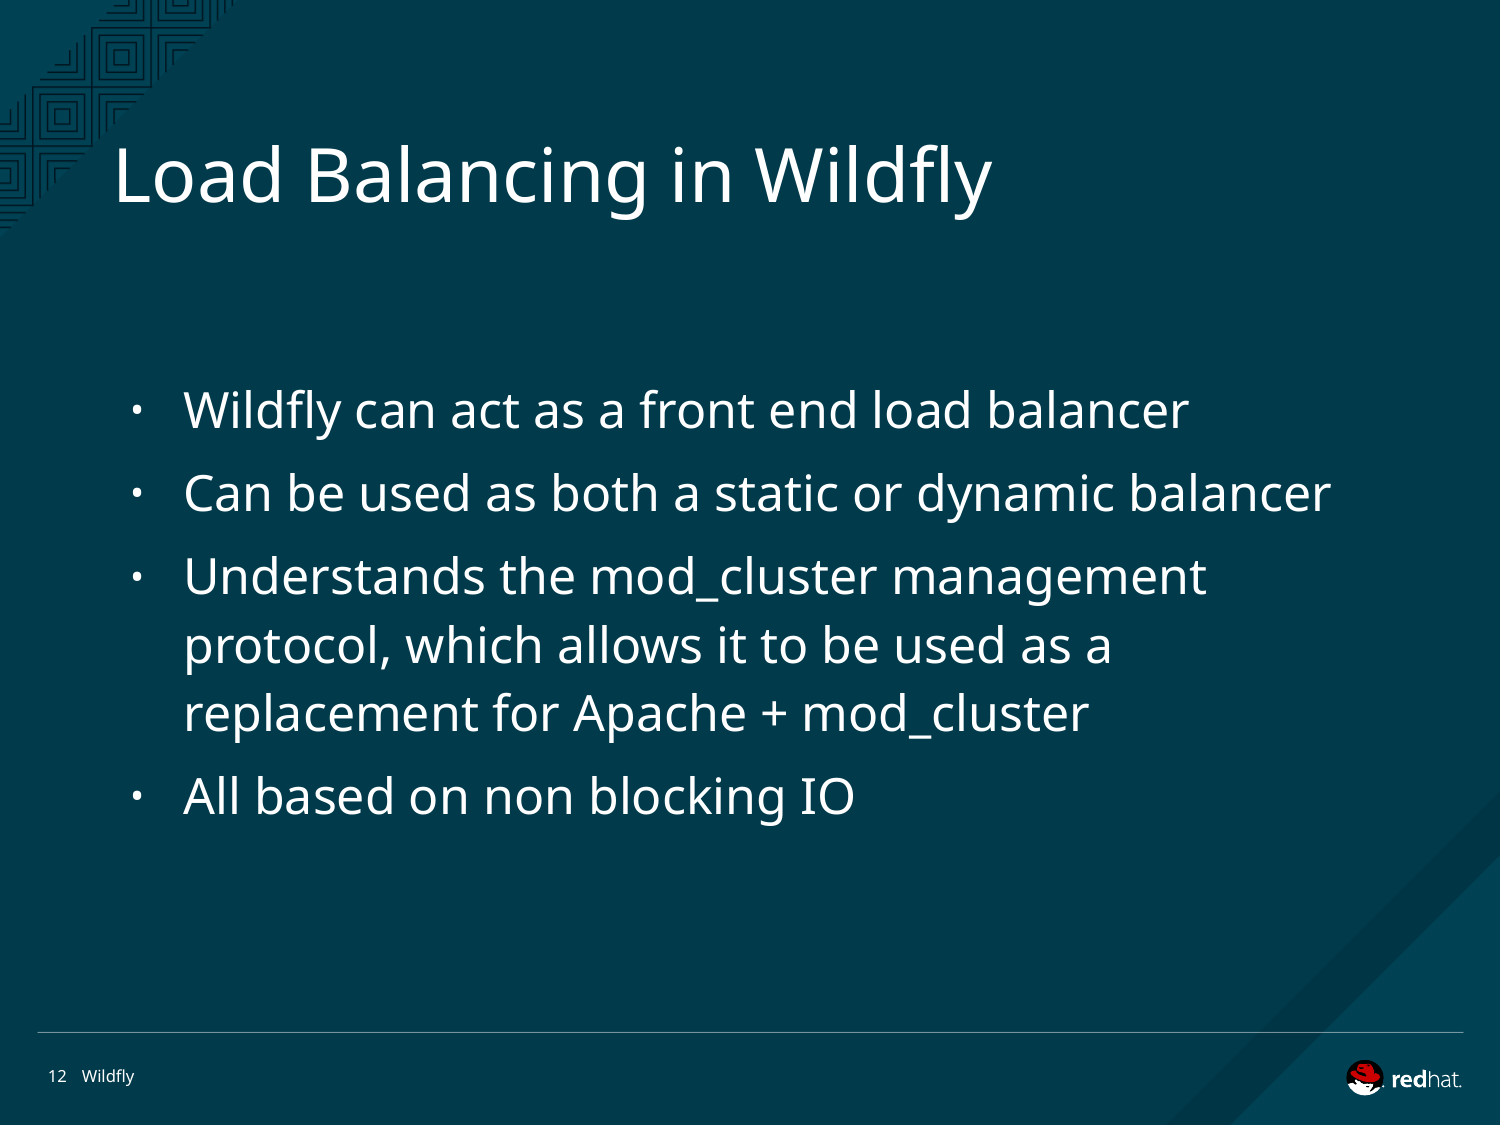

# Load Balancing in Wildfly
Wildfly can act as a front end load balancer
Can be used as both a static or dynamic balancer
Understands the mod_cluster management protocol, which allows it to be used as a replacement for Apache + mod_cluster
All based on non blocking IO
12
Wildfly